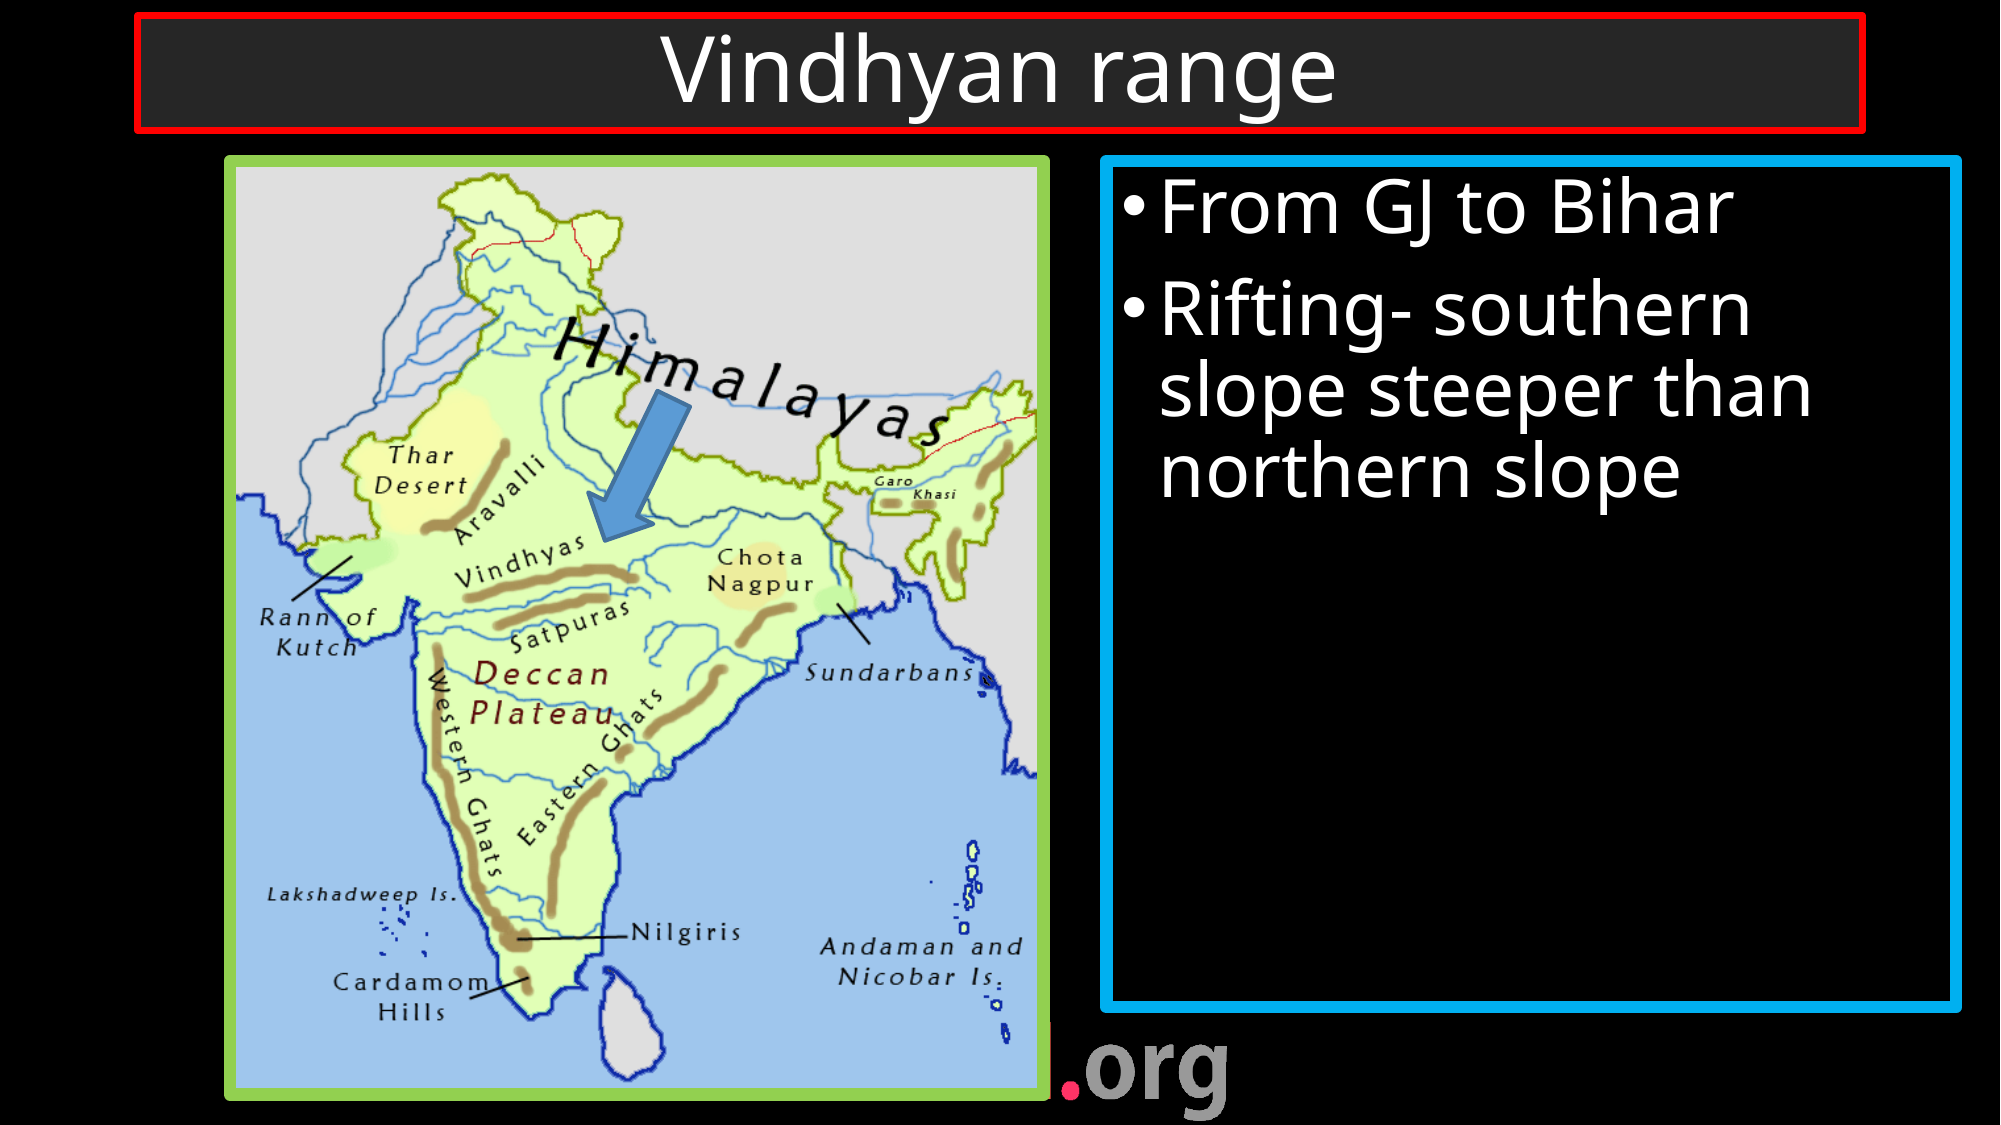

Vindhyan range
# From GJ to Bihar
Rifting- southern slope steeper than northern slope